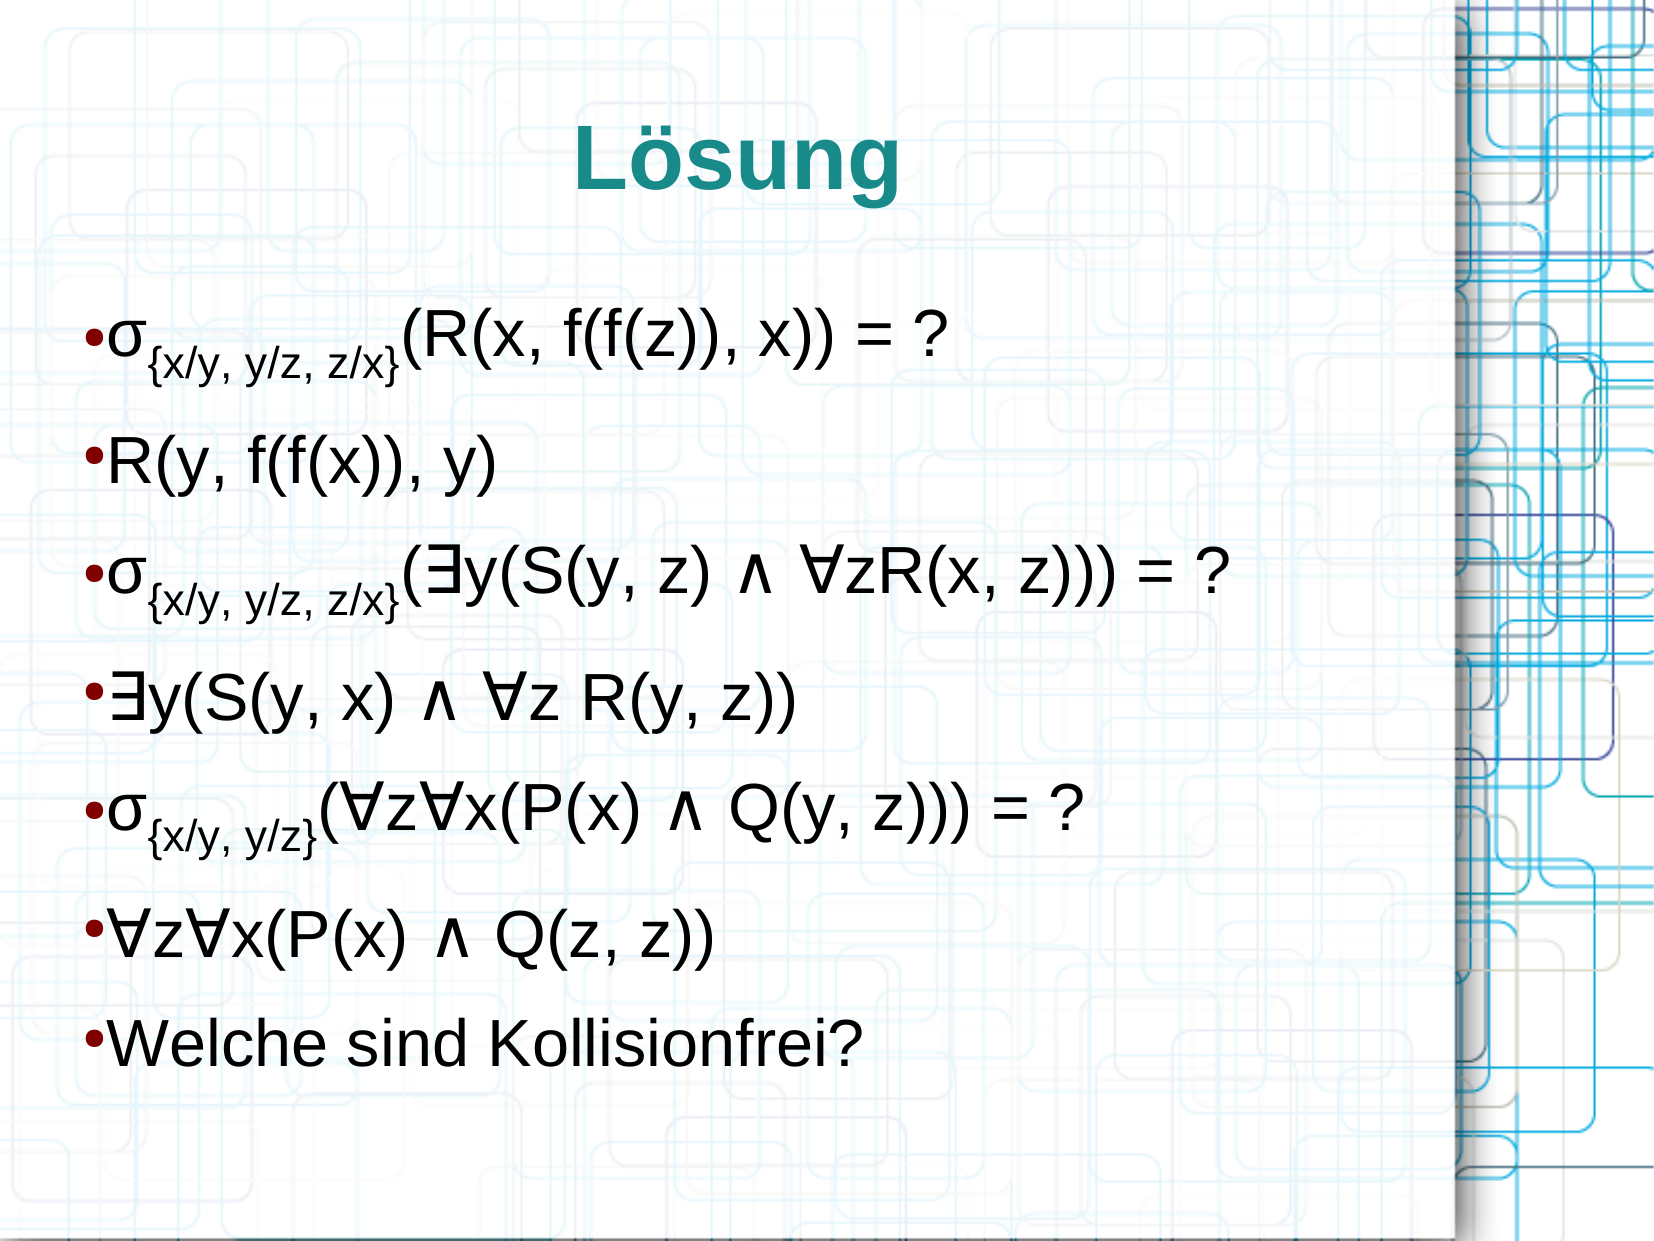

# Lösung
σ{x/y, y/z, z/x}(R(x, f(f(z)), x)) = ?
R(y, f(f(x)), y)
σ{x/y, y/z, z/x}(∃y(S(y, z) ∧ ∀zR(x, z))) = ?
∃y(S(y, x) ∧ ∀z R(y, z))
σ{x/y, y/z}(∀z∀x(P(x) ∧ Q(y, z))) = ?
∀z∀x(P(x) ∧ Q(z, z))
Welche sind Kollisionfrei?